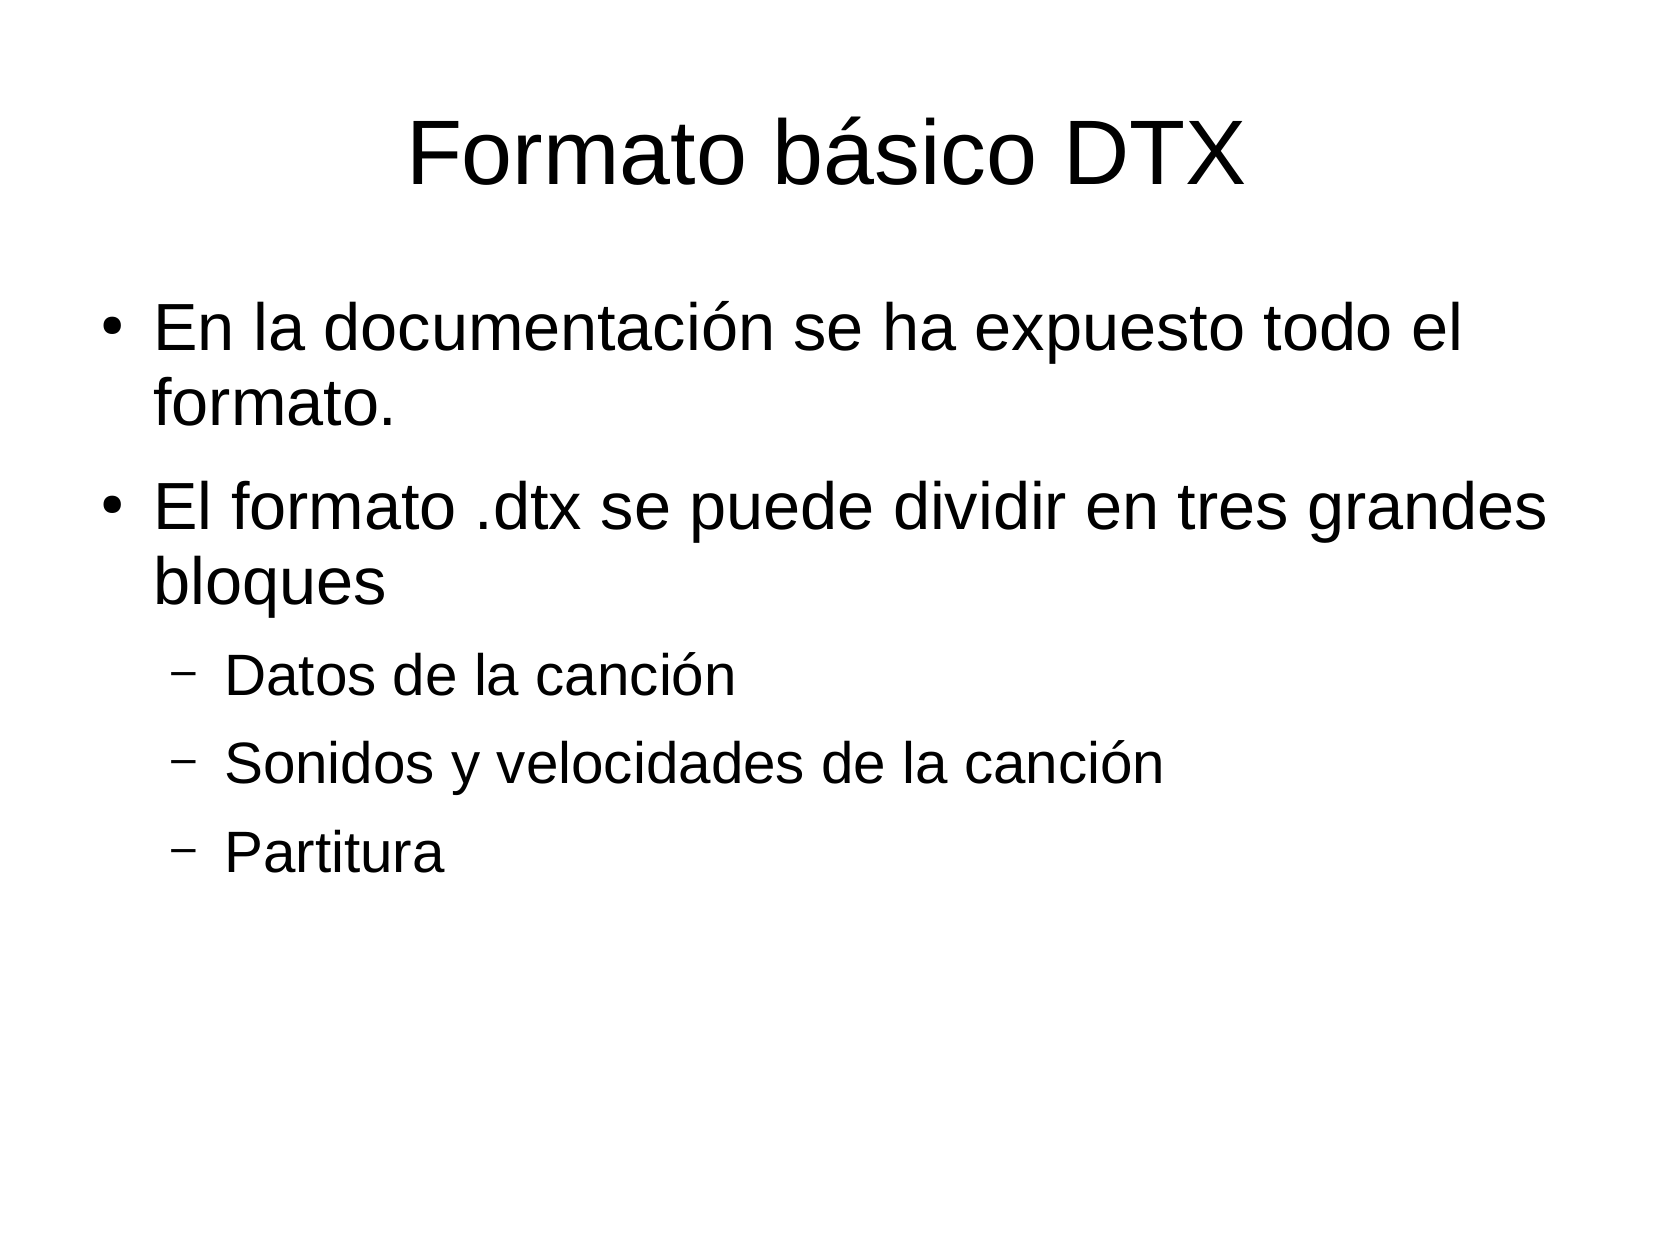

# Formato básico DTX
En la documentación se ha expuesto todo el formato.
El formato .dtx se puede dividir en tres grandes bloques
Datos de la canción
Sonidos y velocidades de la canción
Partitura